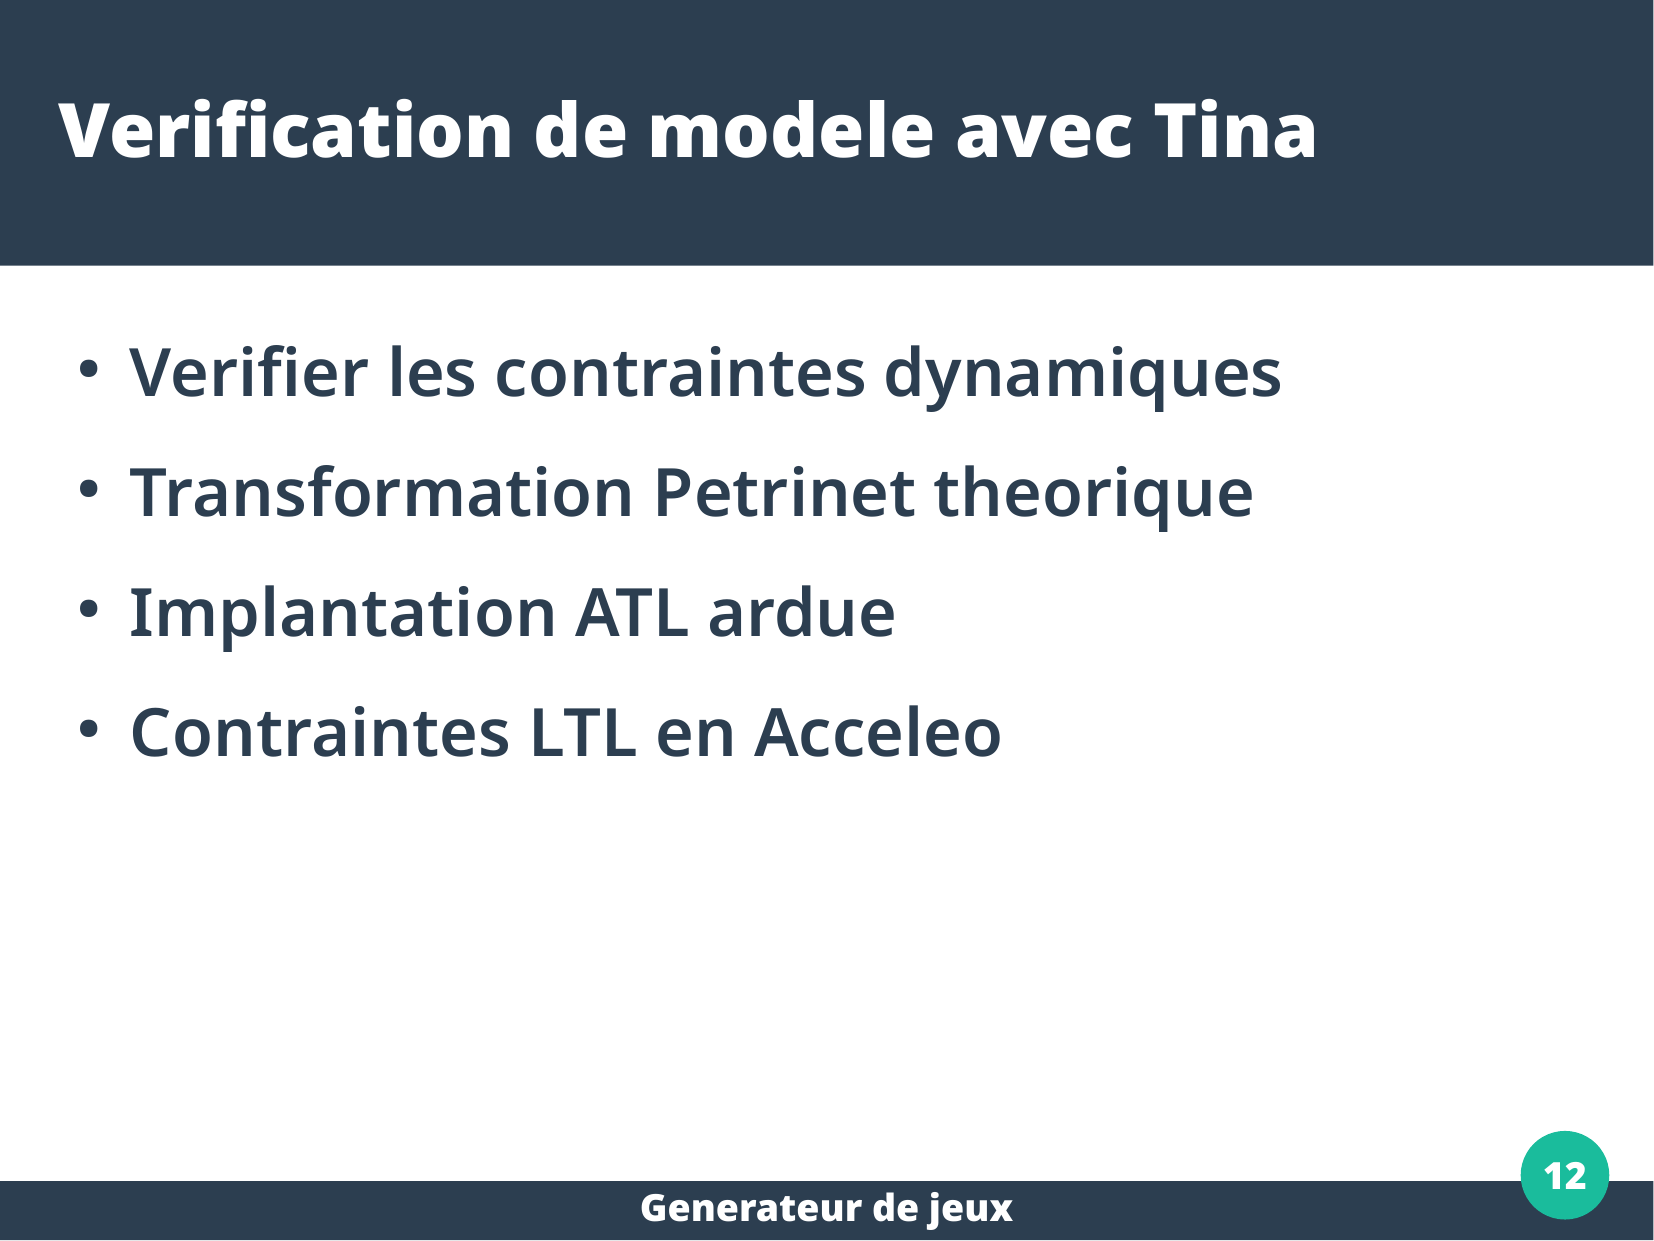

# Verification de modele avec Tina
Verifier les contraintes dynamiques
Transformation Petrinet theorique
Implantation ATL ardue
Contraintes LTL en Acceleo
12
Generateur de jeux